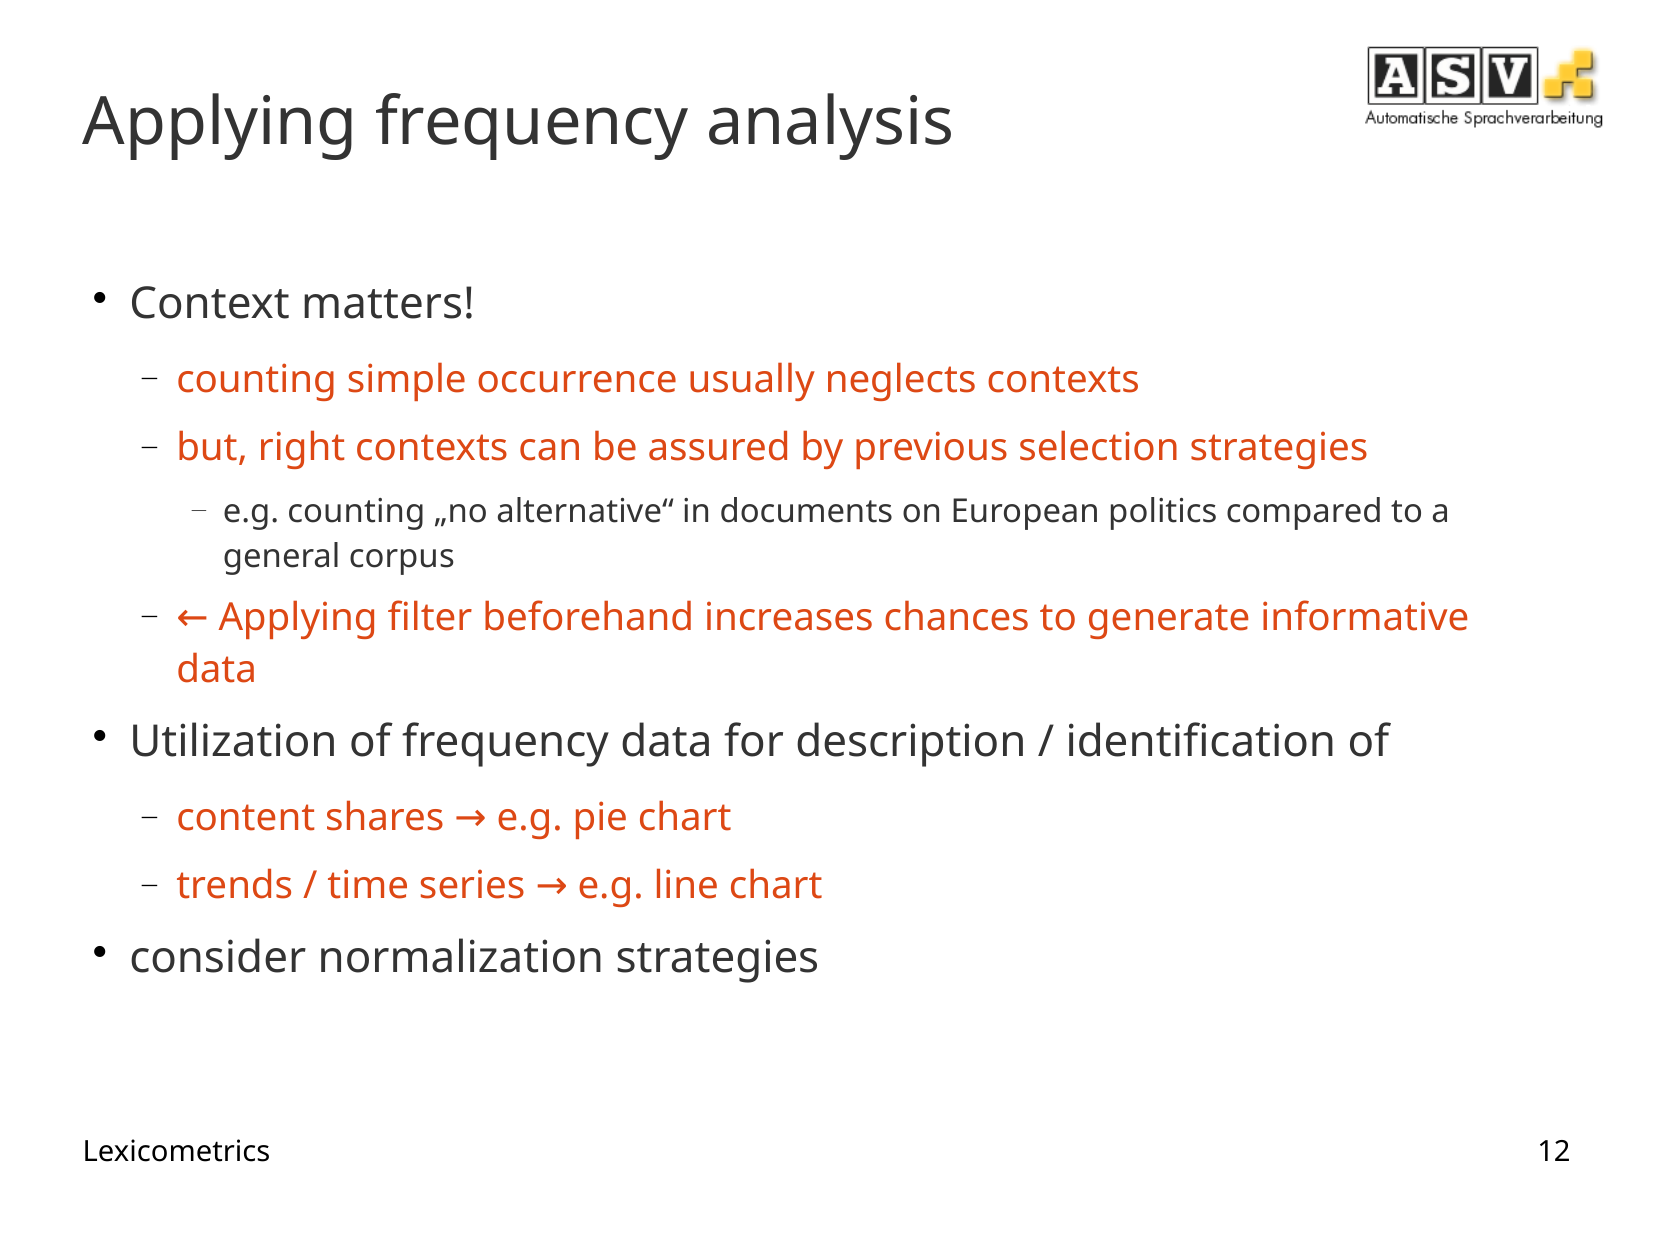

# Applying frequency analysis
Context matters!
counting simple occurrence usually neglects contexts
but, right contexts can be assured by previous selection strategies
e.g. counting „no alternative“ in documents on European politics compared to a general corpus
← Applying filter beforehand increases chances to generate informative data
Utilization of frequency data for description / identification of
content shares → e.g. pie chart
trends / time series → e.g. line chart
consider normalization strategies
Lexicometrics
12